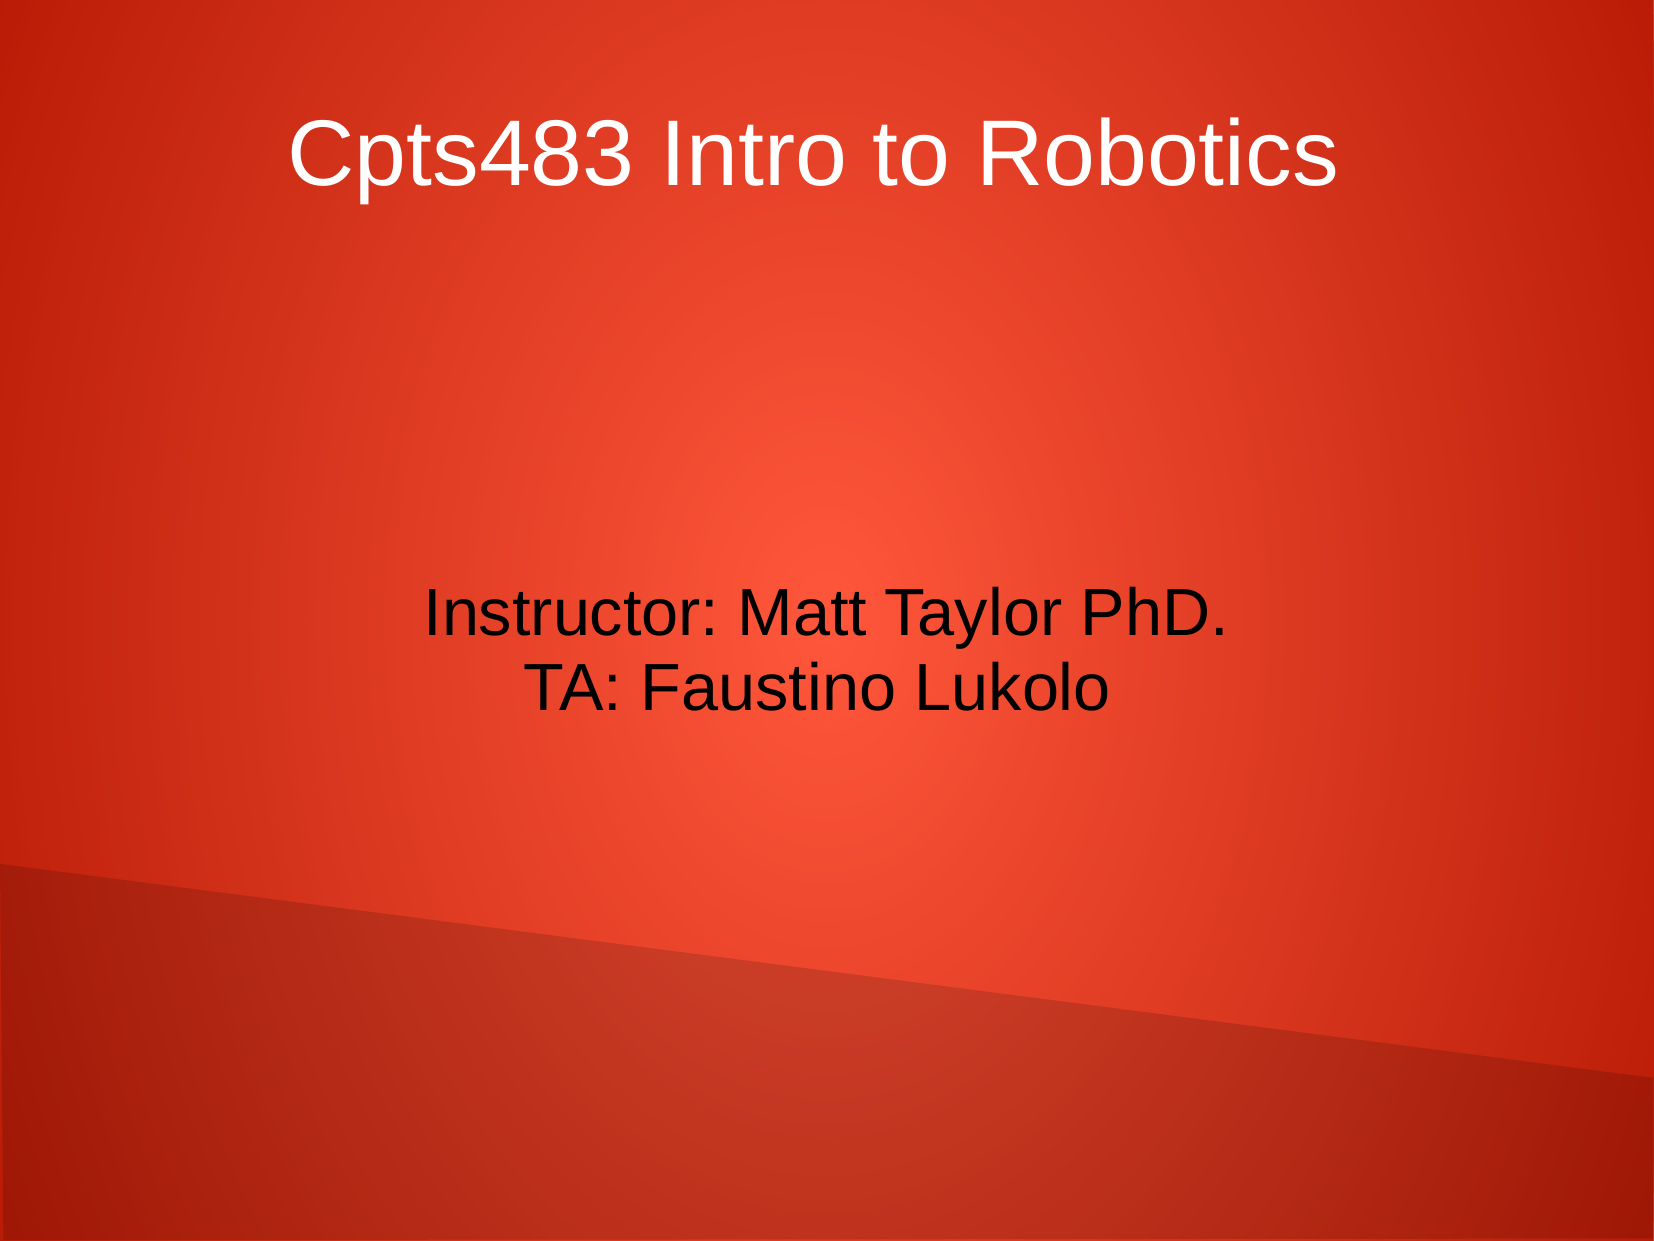

# Cpts483 Intro to Robotics
Instructor: Matt Taylor PhD.
TA: Faustino Lukolo